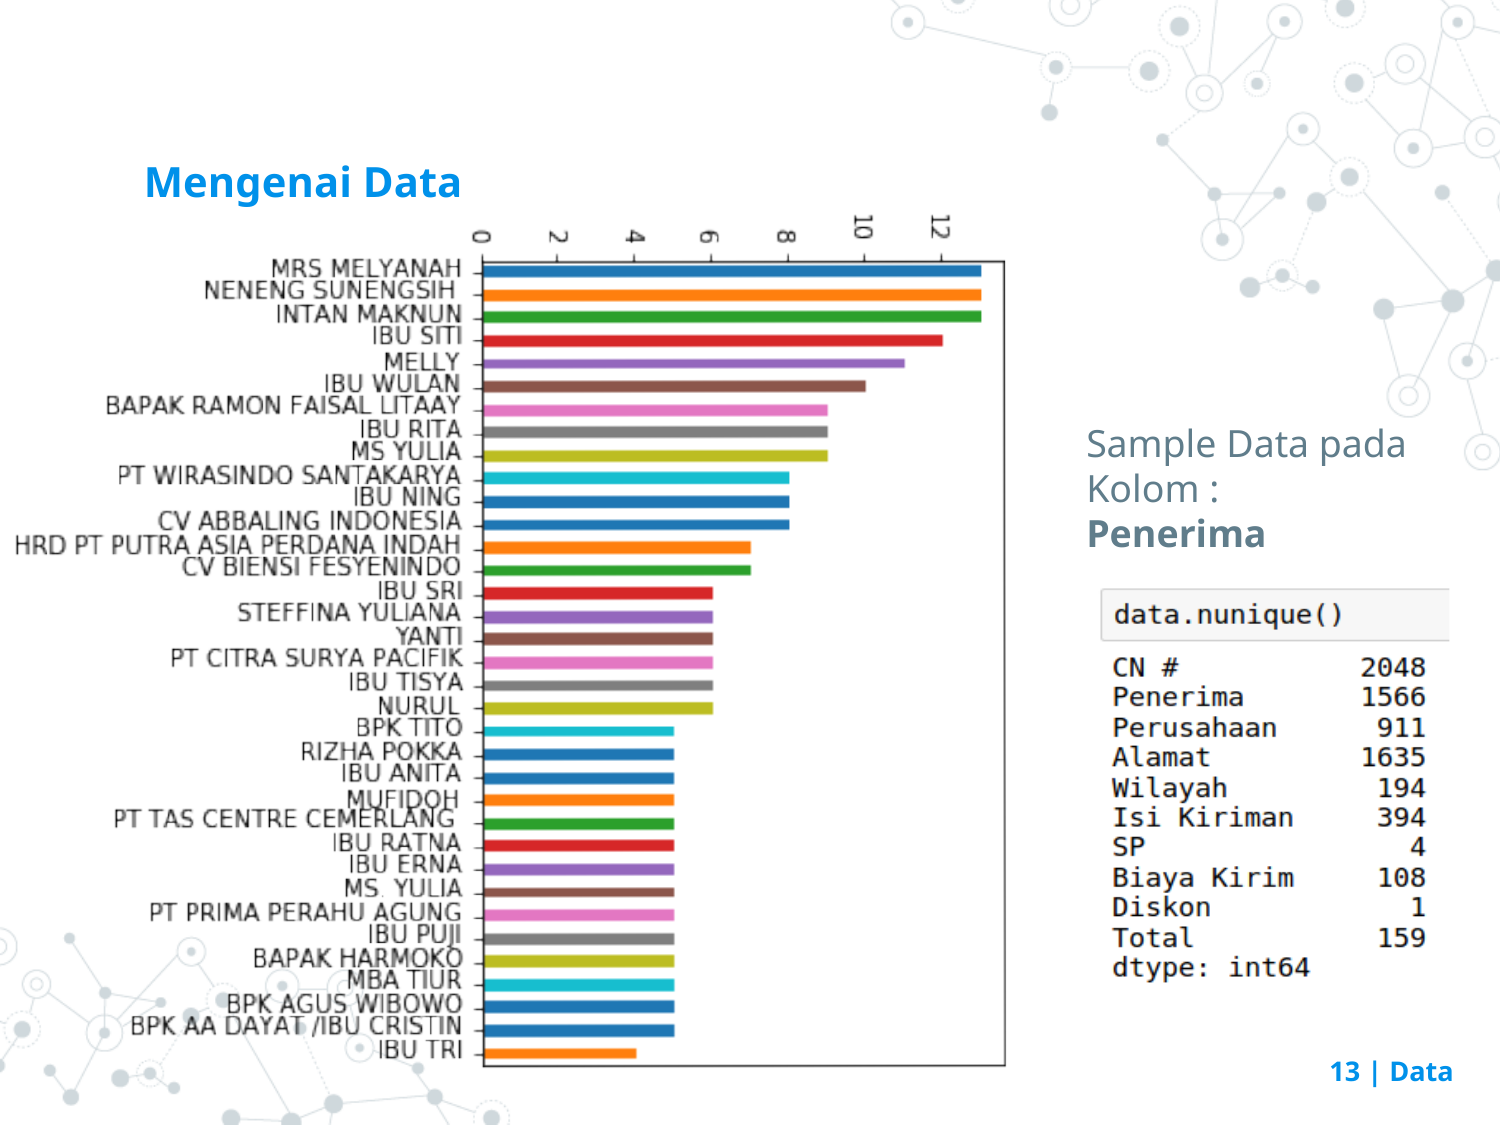

# Mengenai Data
Sample Data pada
Kolom :
Penerima
 | Data